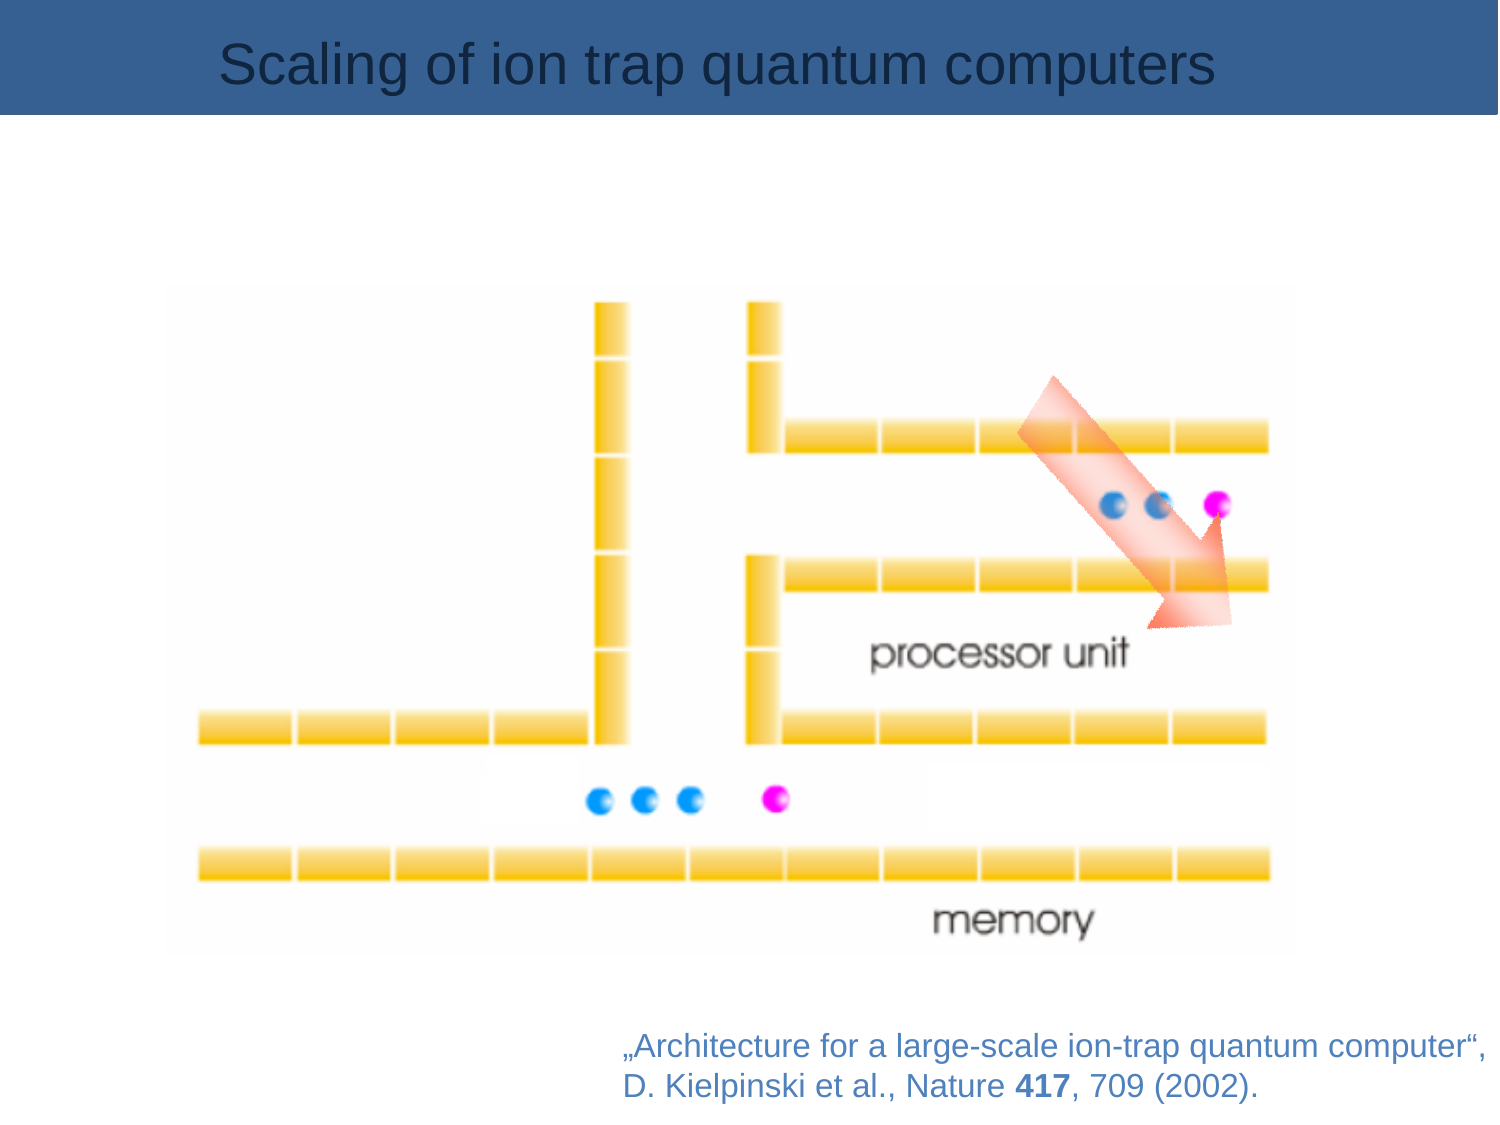

Scaling of ion trap quantum computers
„Architecture for a large-scale ion-trap quantum computer“,
D. Kielpinski et al., Nature 417, 709 (2002).